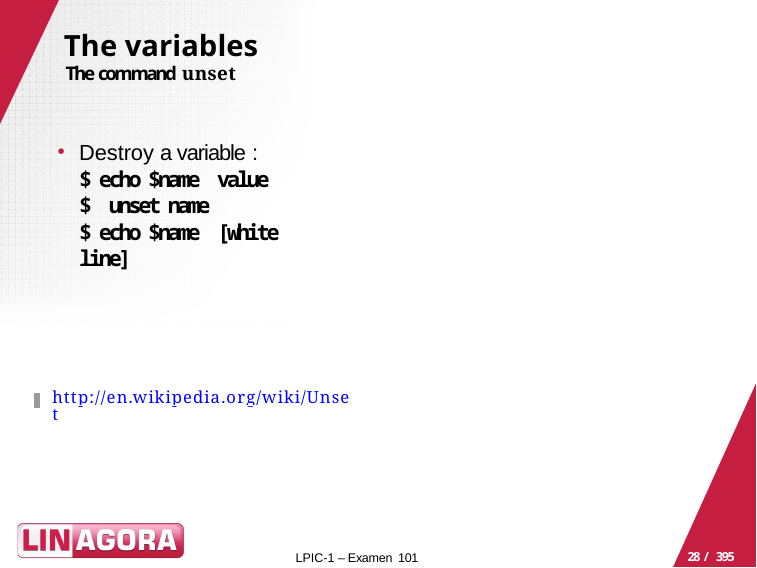

The variables
The command unset
Destroy a variable :
$ echo $name value
$ unset name
$ echo $name [white line]
http://en.wikipedia.org/wiki/Unset
LPIC-1 – Examen 101